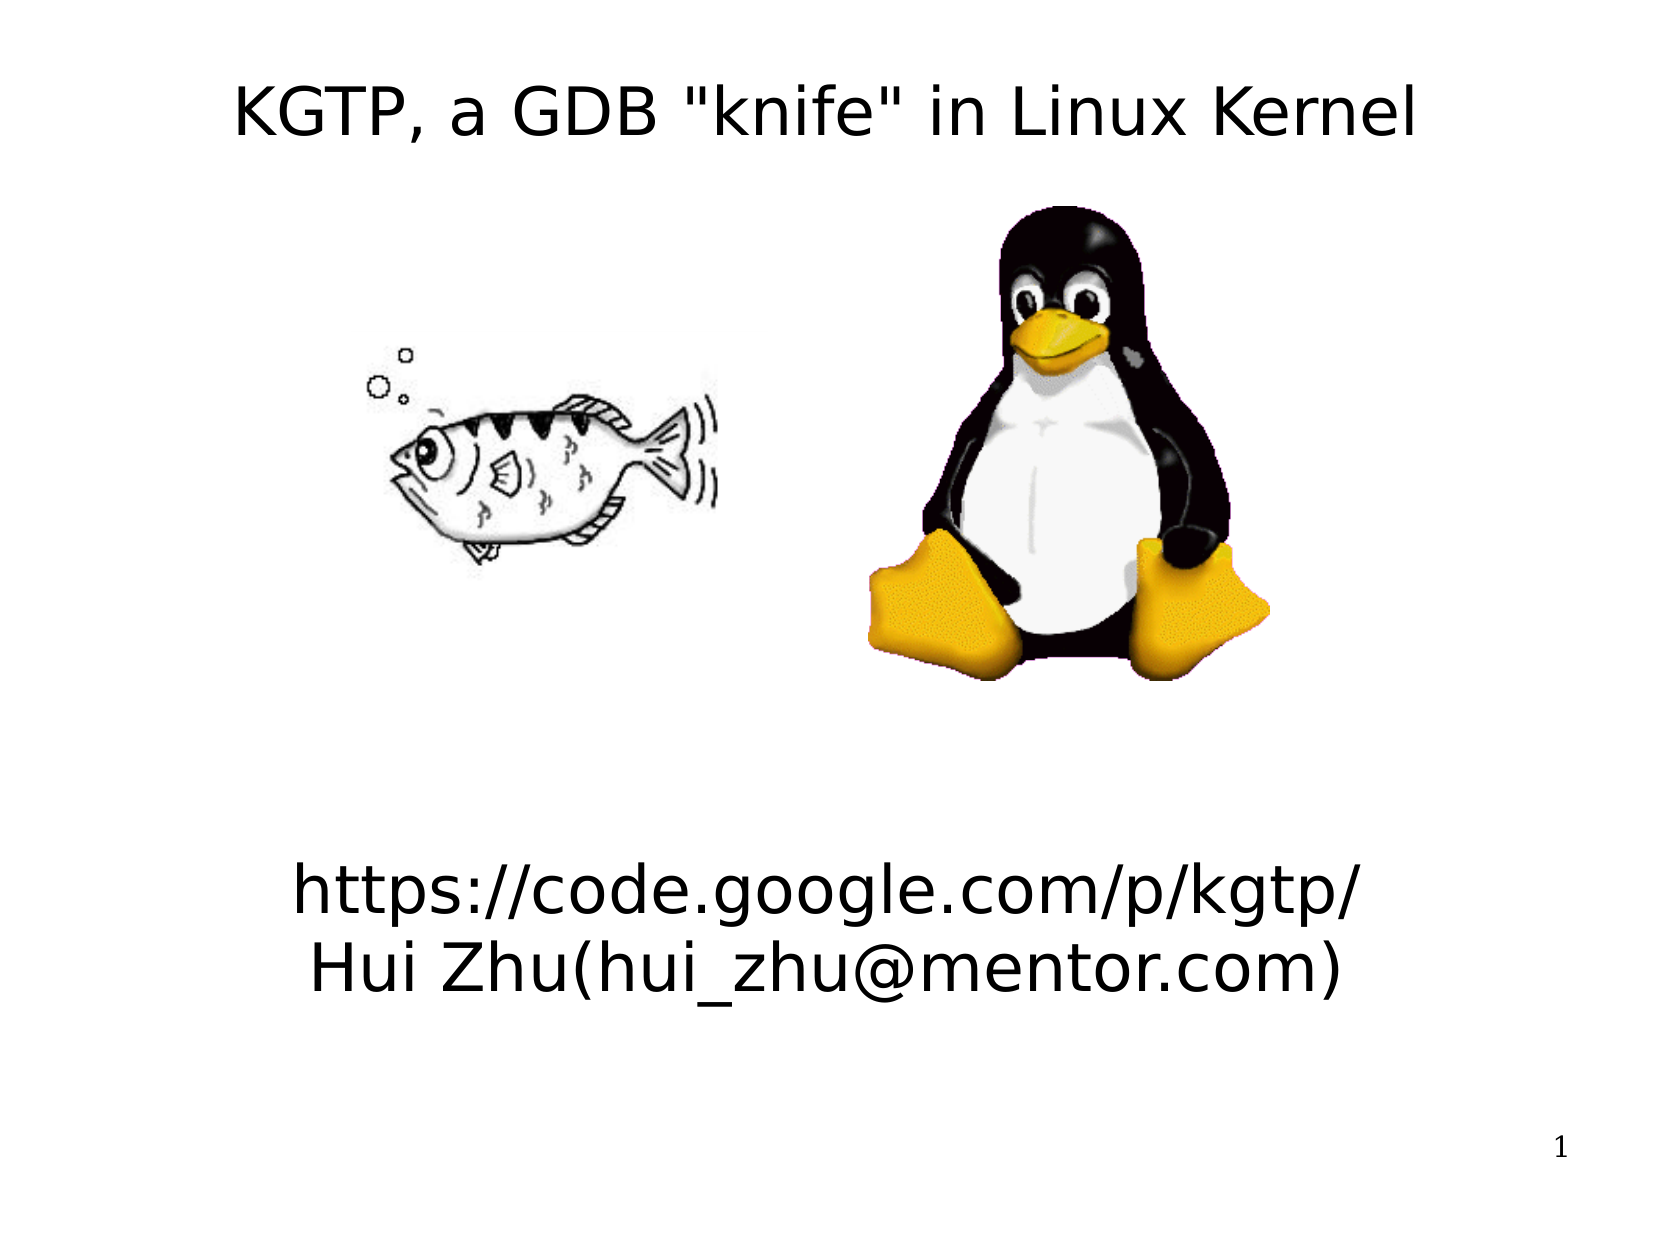

# KGTP, a GDB "knife" in Linux Kernel
https://code.google.com/p/kgtp/
Hui Zhu(hui_zhu@mentor.com)
1